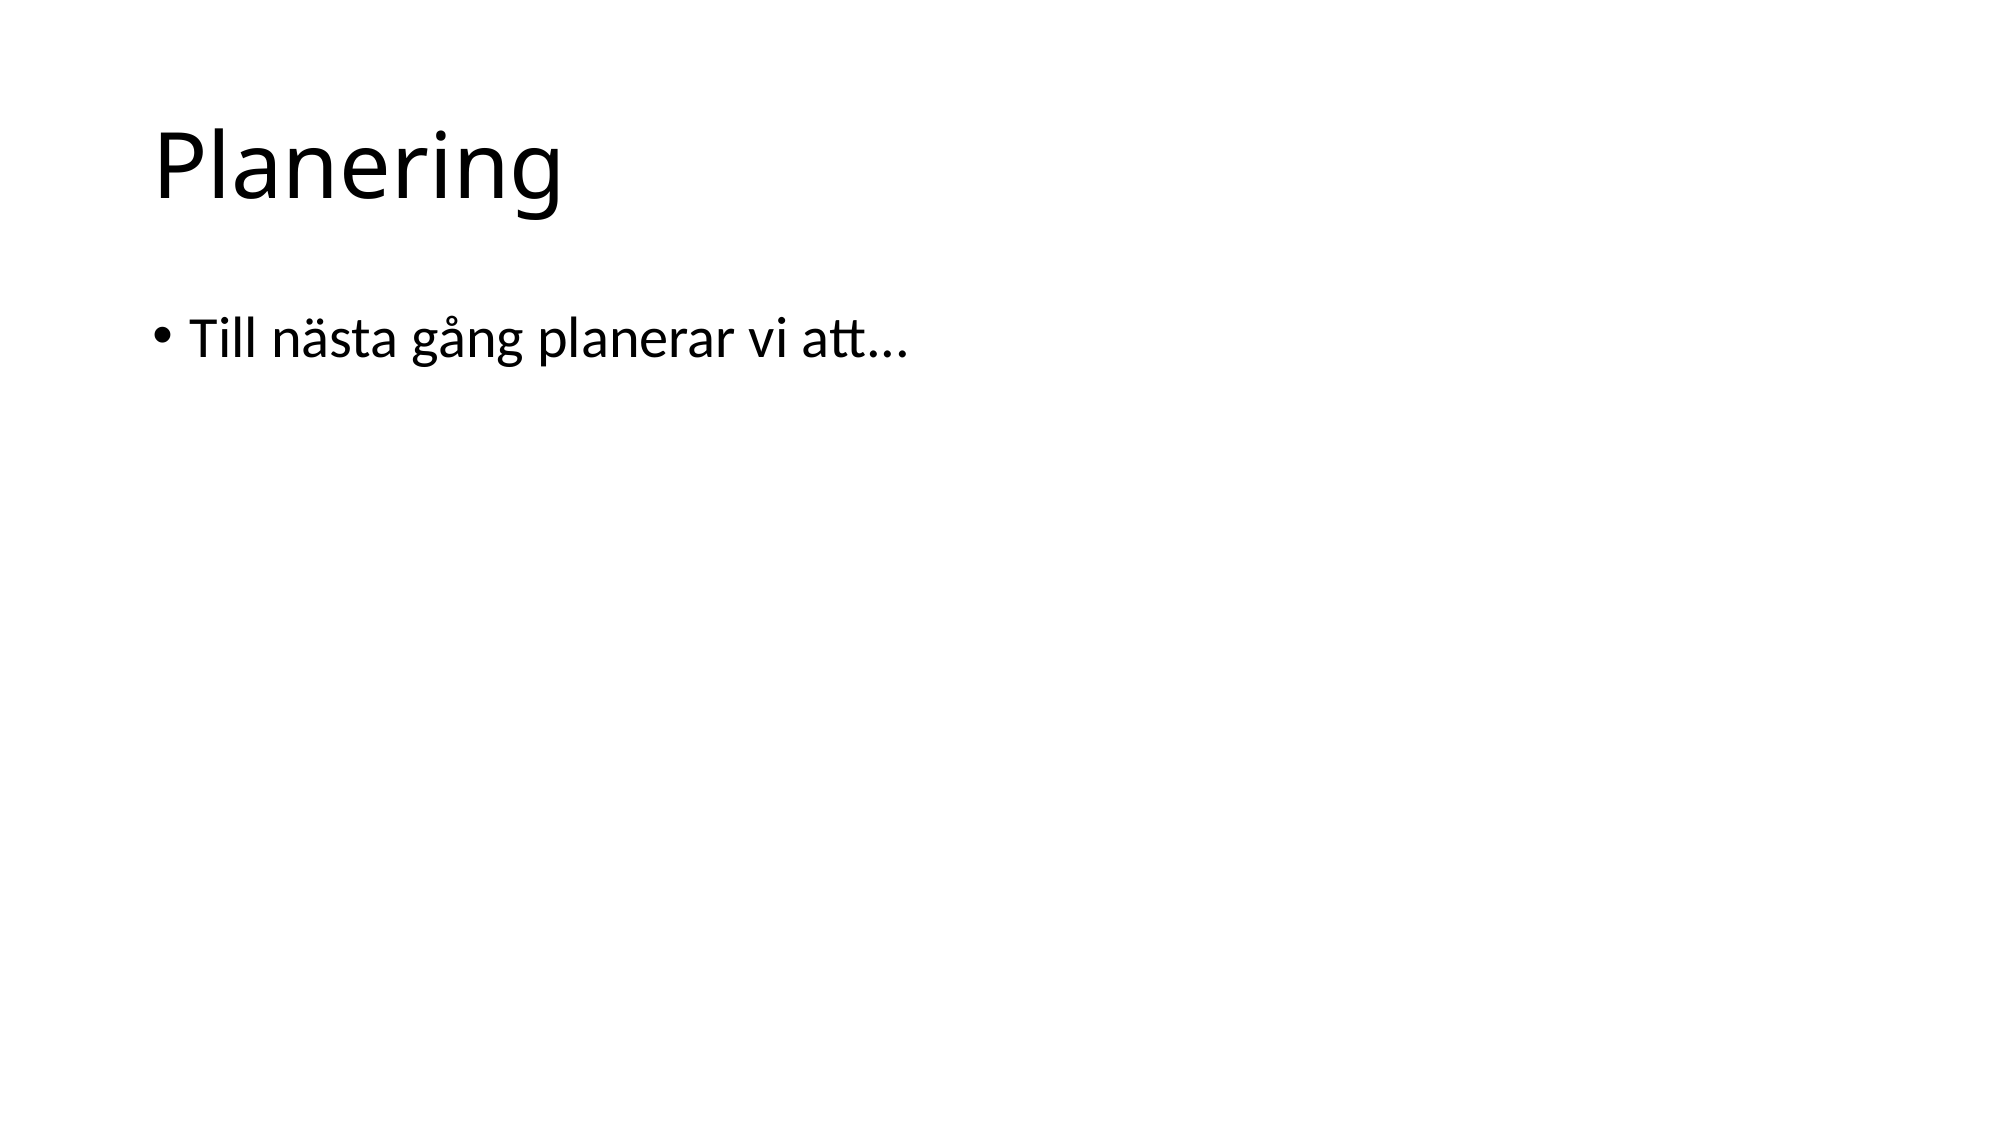

# Planering
Till nästa gång planerar vi att...